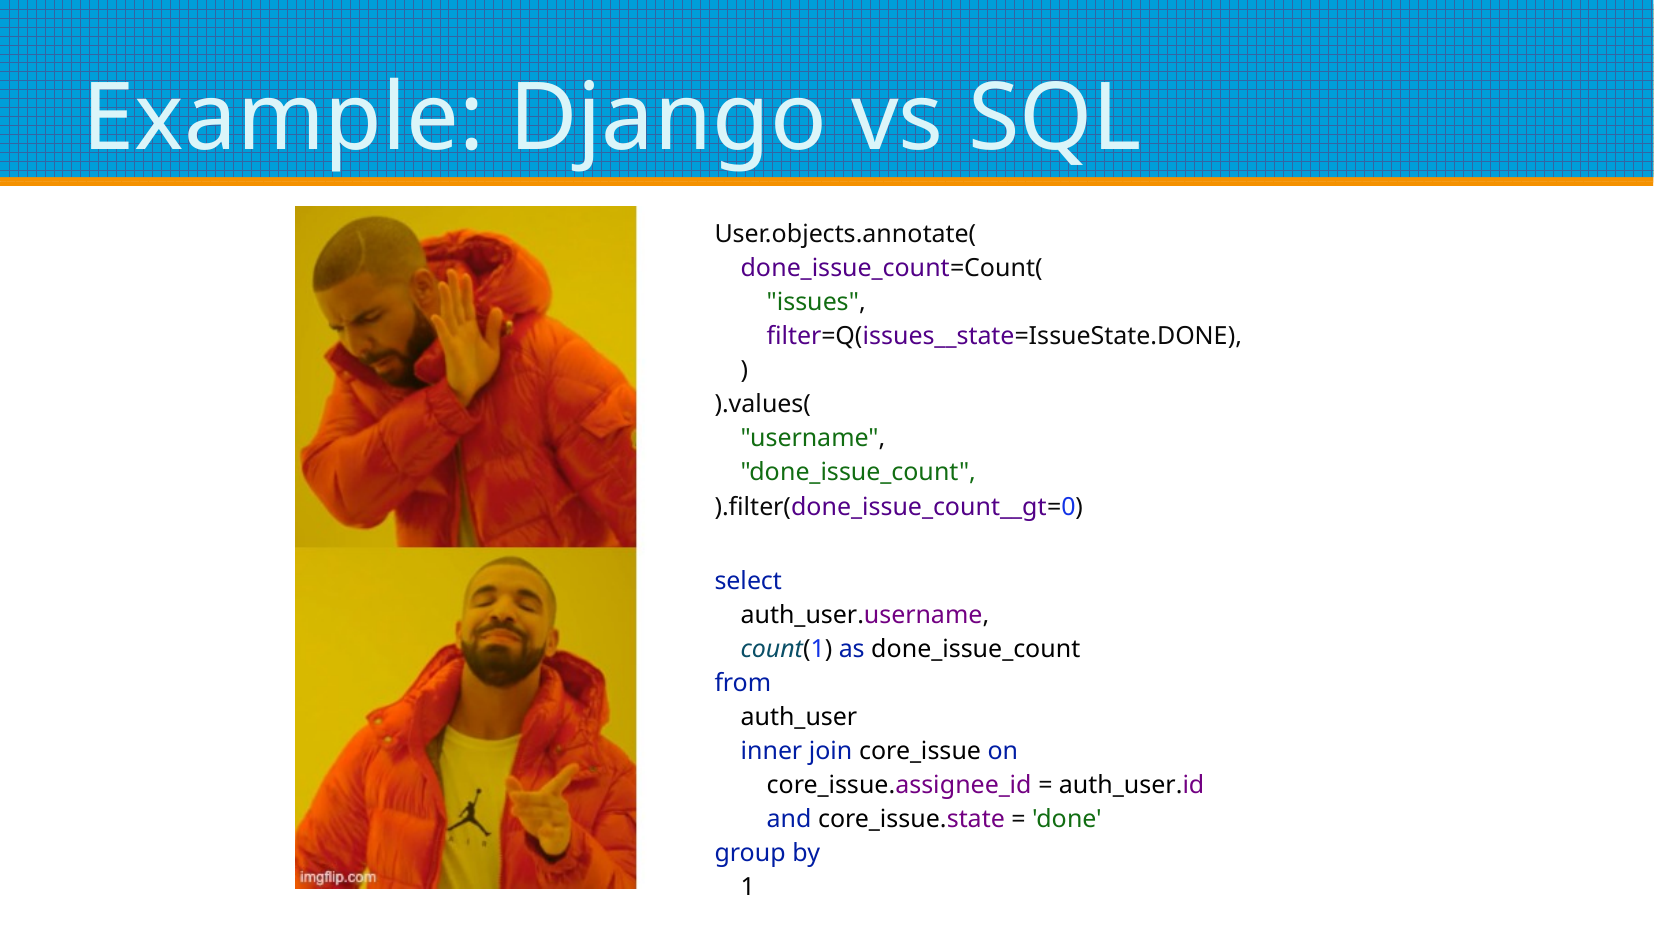

# Example: Django vs SQL
User.objects.annotate(
 done_issue_count=Count(
 "issues",
 filter=Q(issues__state=IssueState.DONE),
 )
).values(
 "username",
 "done_issue_count",
).filter(done_issue_count__gt=0)
select
 auth_user.username,
 count(1) as done_issue_count
from
 auth_user
 inner join core_issue on
 core_issue.assignee_id = auth_user.id
 and core_issue.state = 'done'
group by
 1